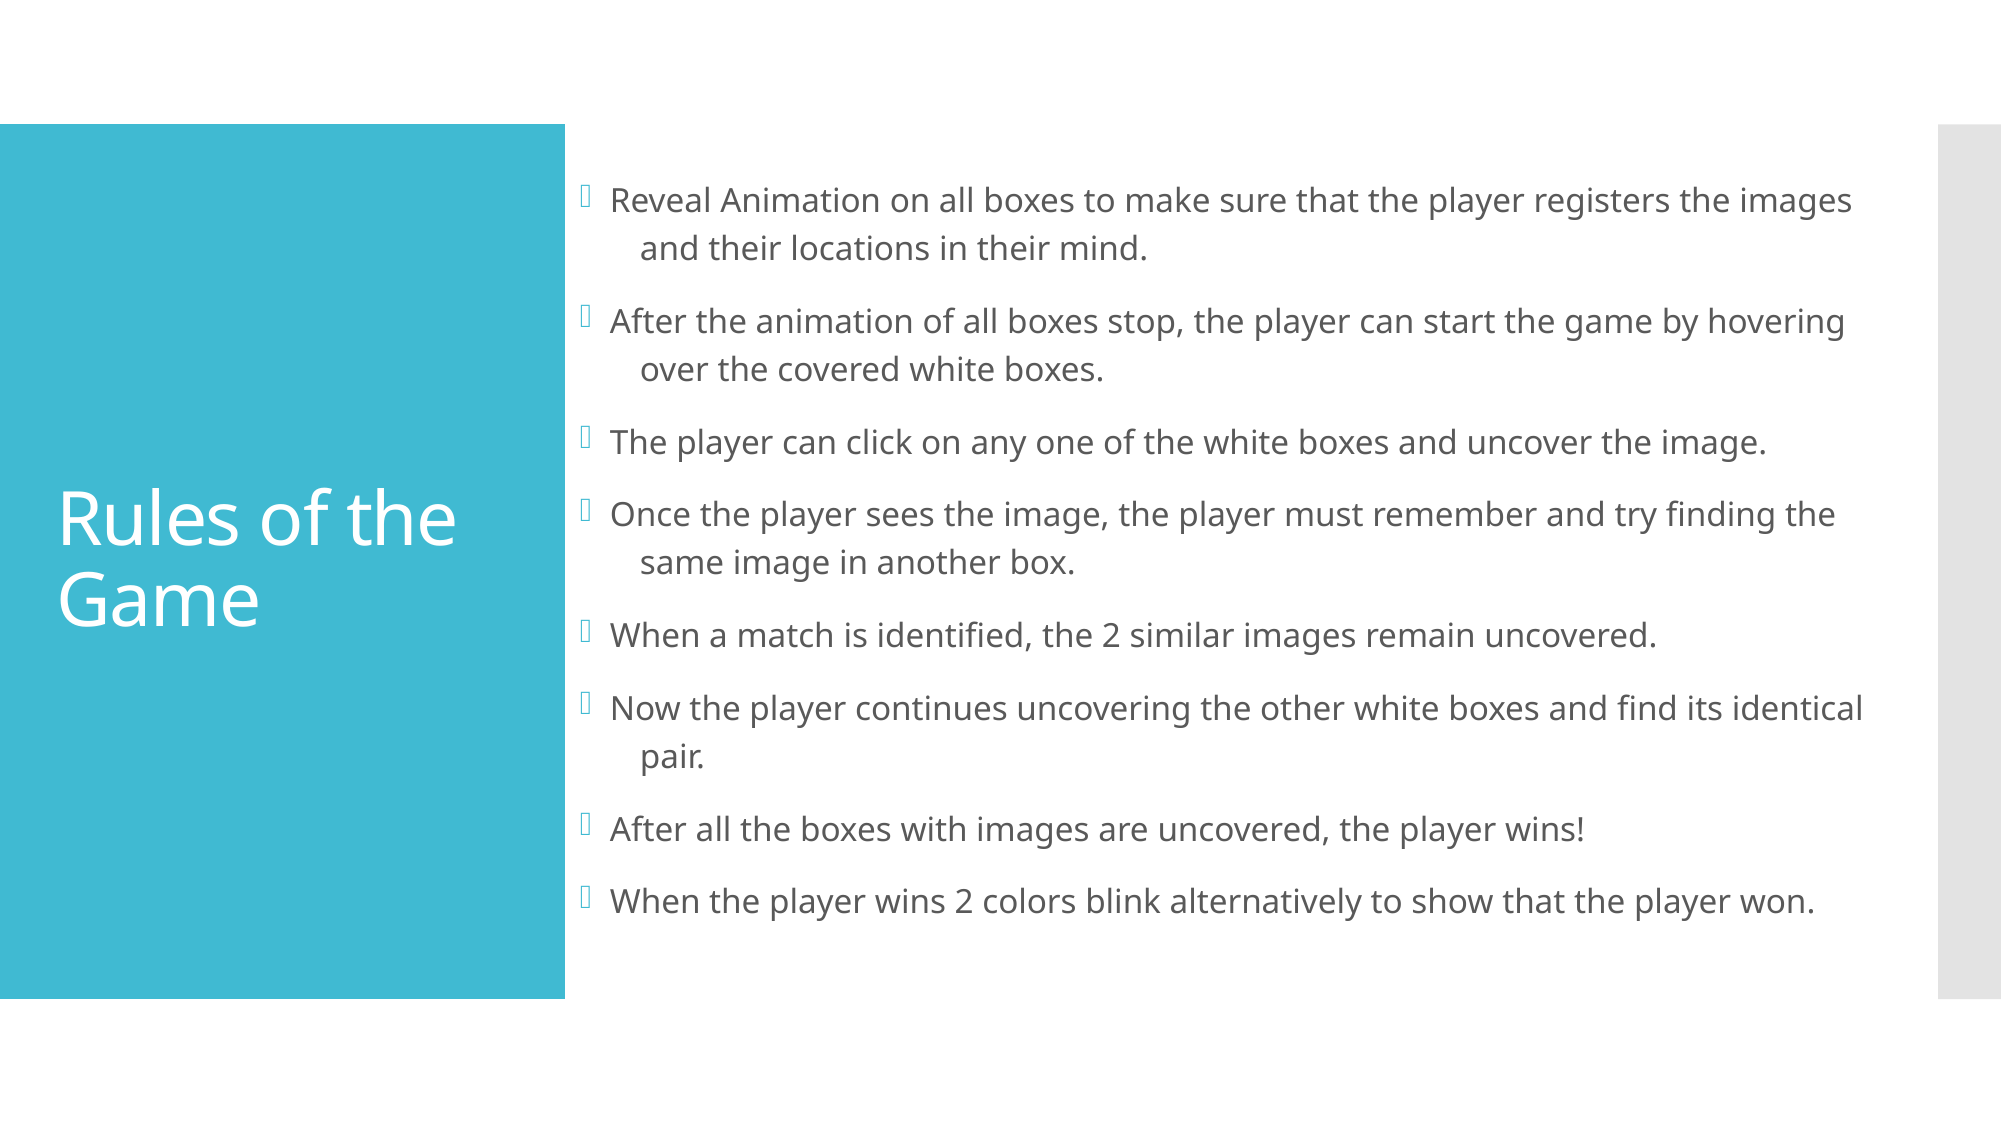

Reveal Animation on all boxes to make sure that the player registers the images and their locations in their mind.
After the animation of all boxes stop, the player can start the game by hovering over the covered white boxes.
The player can click on any one of the white boxes and uncover the image.
Once the player sees the image, the player must remember and try finding the same image in another box.
When a match is identified, the 2 similar images remain uncovered.
Now the player continues uncovering the other white boxes and find its identical pair.
After all the boxes with images are uncovered, the player wins!
When the player wins 2 colors blink alternatively to show that the player won.
# Rules of the Game